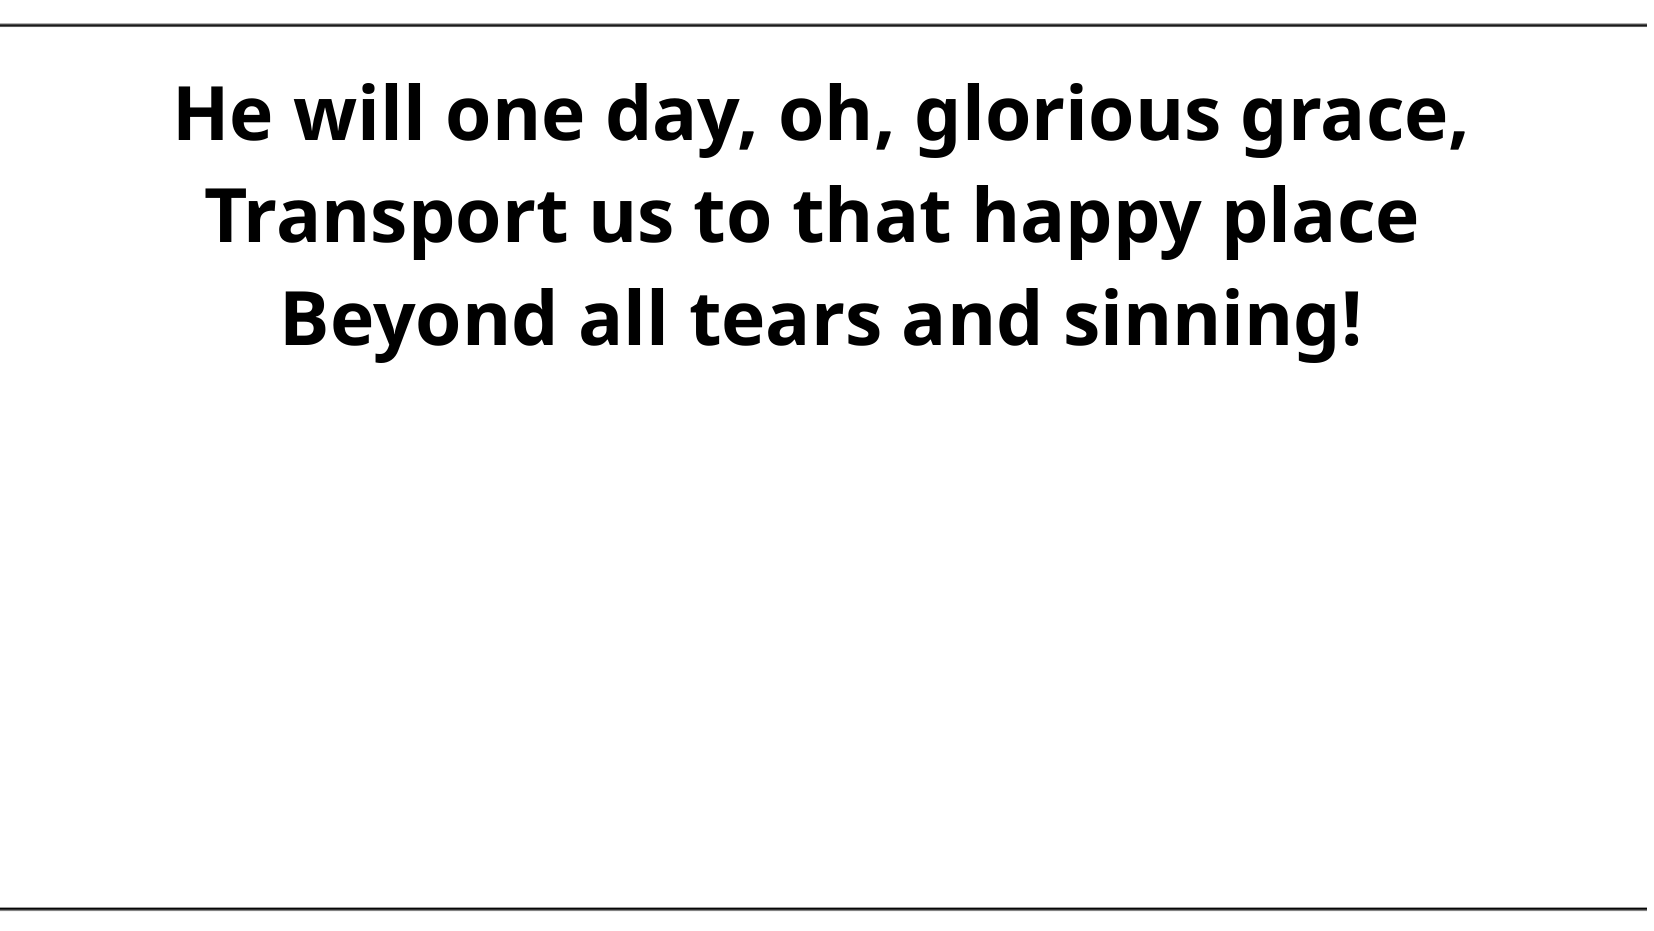

He will one day, oh, glorious grace,
Transport us to that happy place
Beyond all tears and sinning!